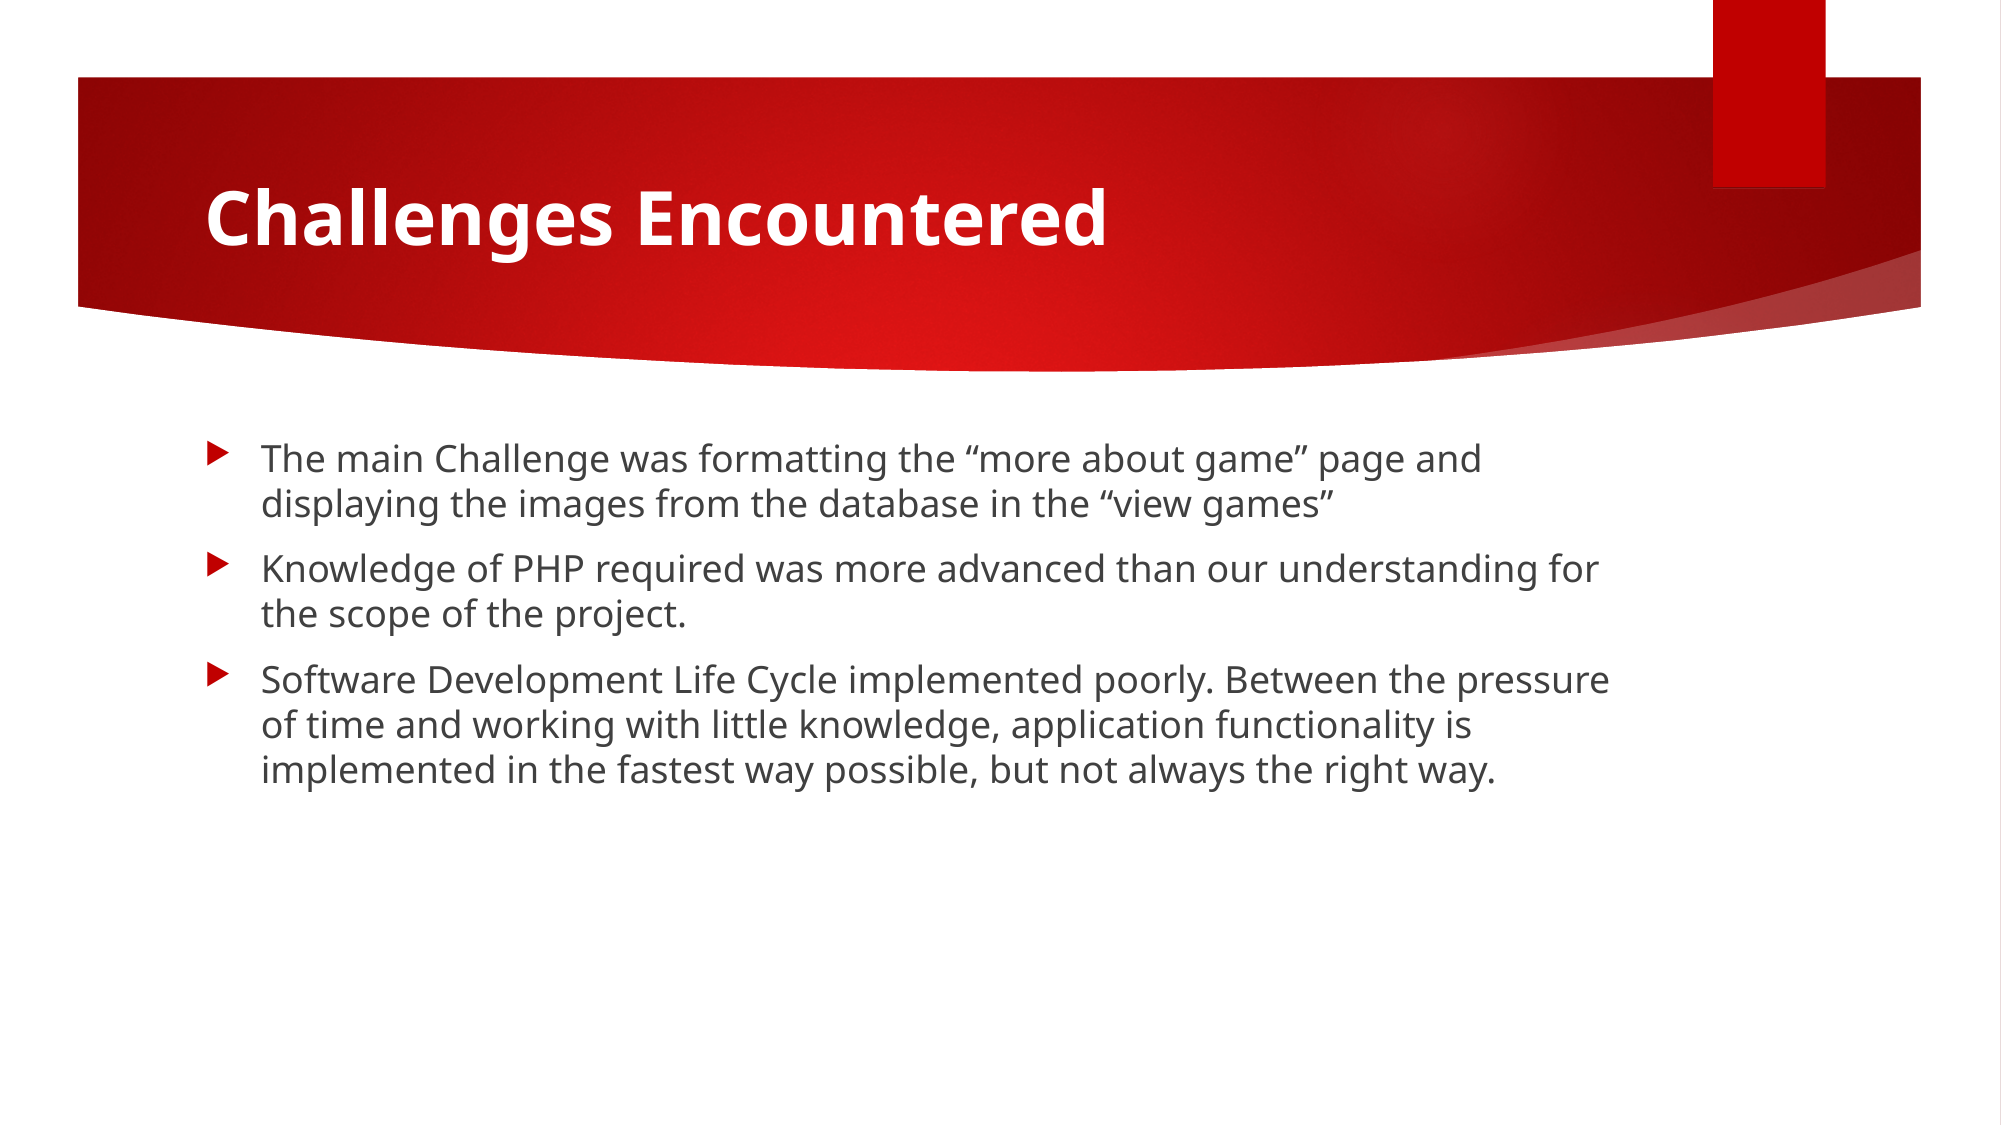

# Challenges Encountered
The main Challenge was formatting the “more about game” page and displaying the images from the database in the “view games”
Knowledge of PHP required was more advanced than our understanding for the scope of the project.
Software Development Life Cycle implemented poorly. Between the pressure of time and working with little knowledge, application functionality is implemented in the fastest way possible, but not always the right way.